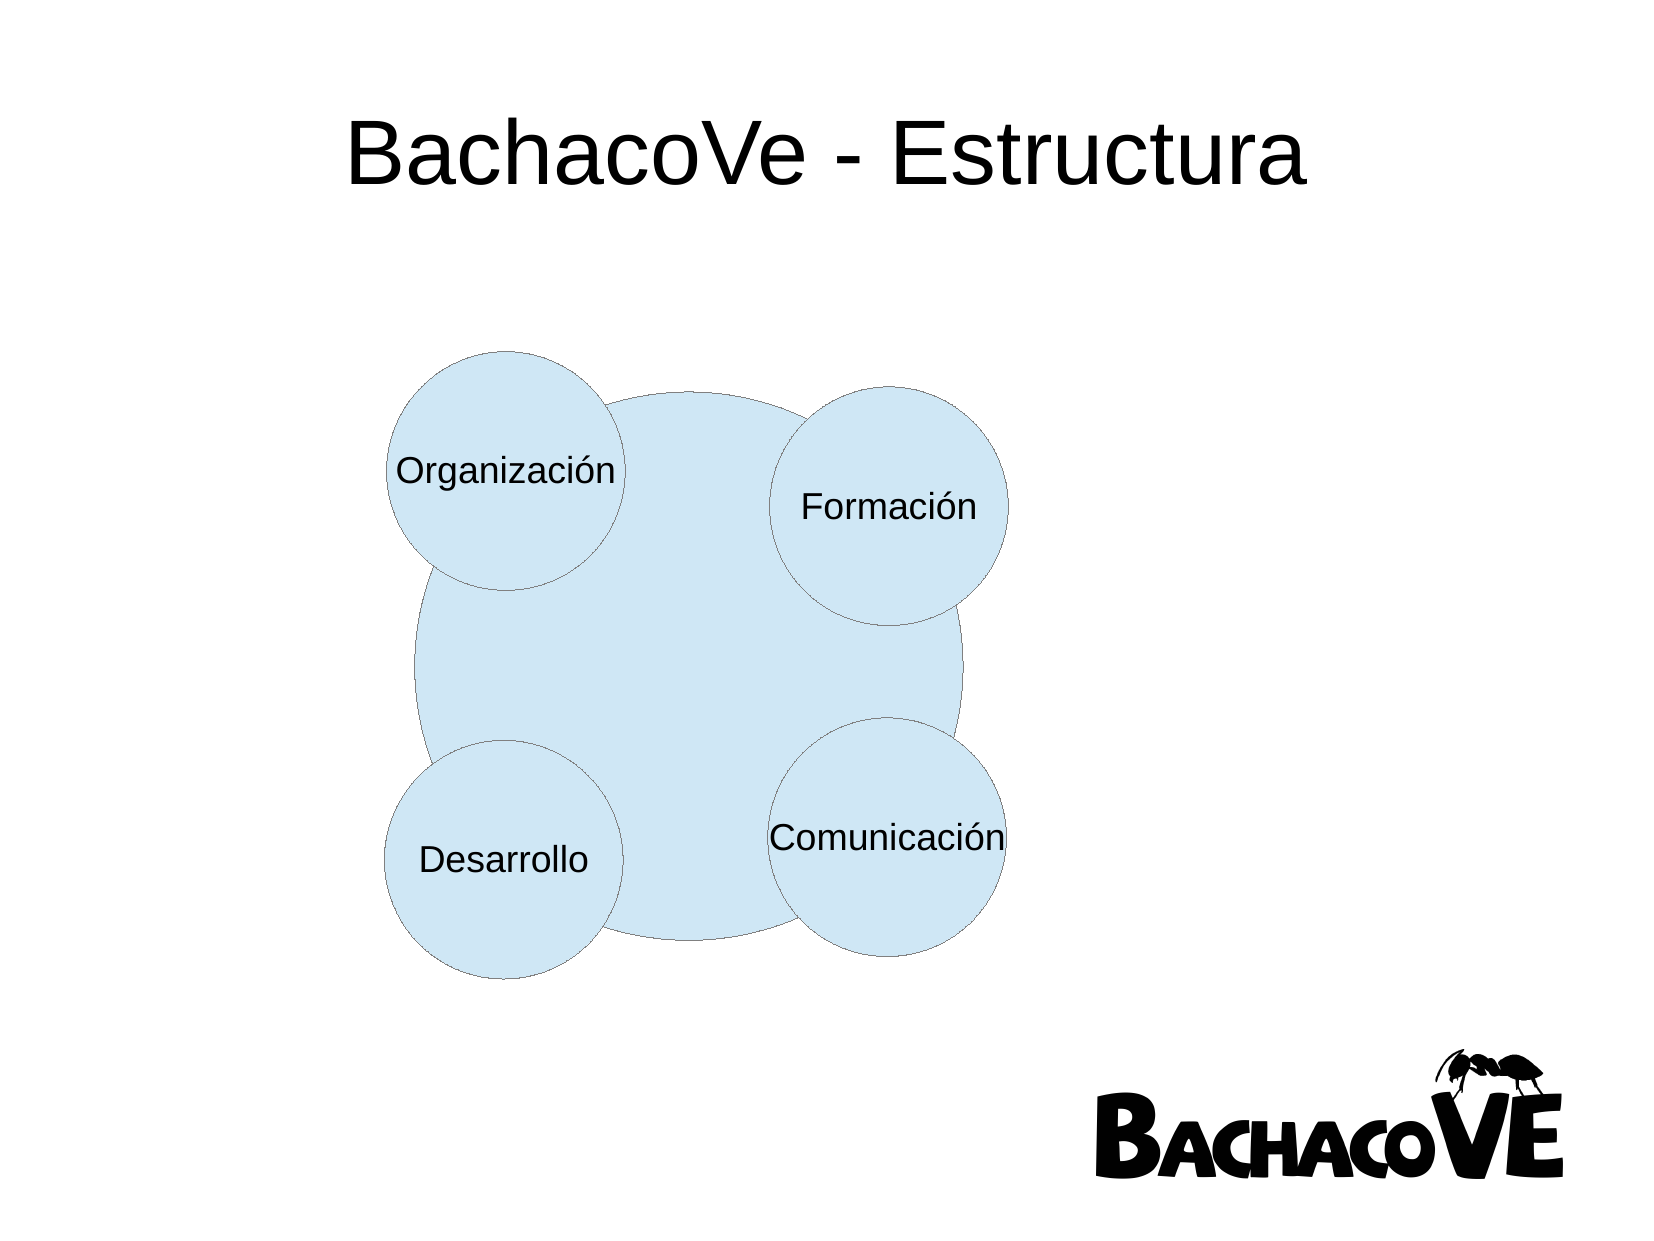

# BachacoVe - Estructura
Organización
Formación
Comunicación
Desarrollo